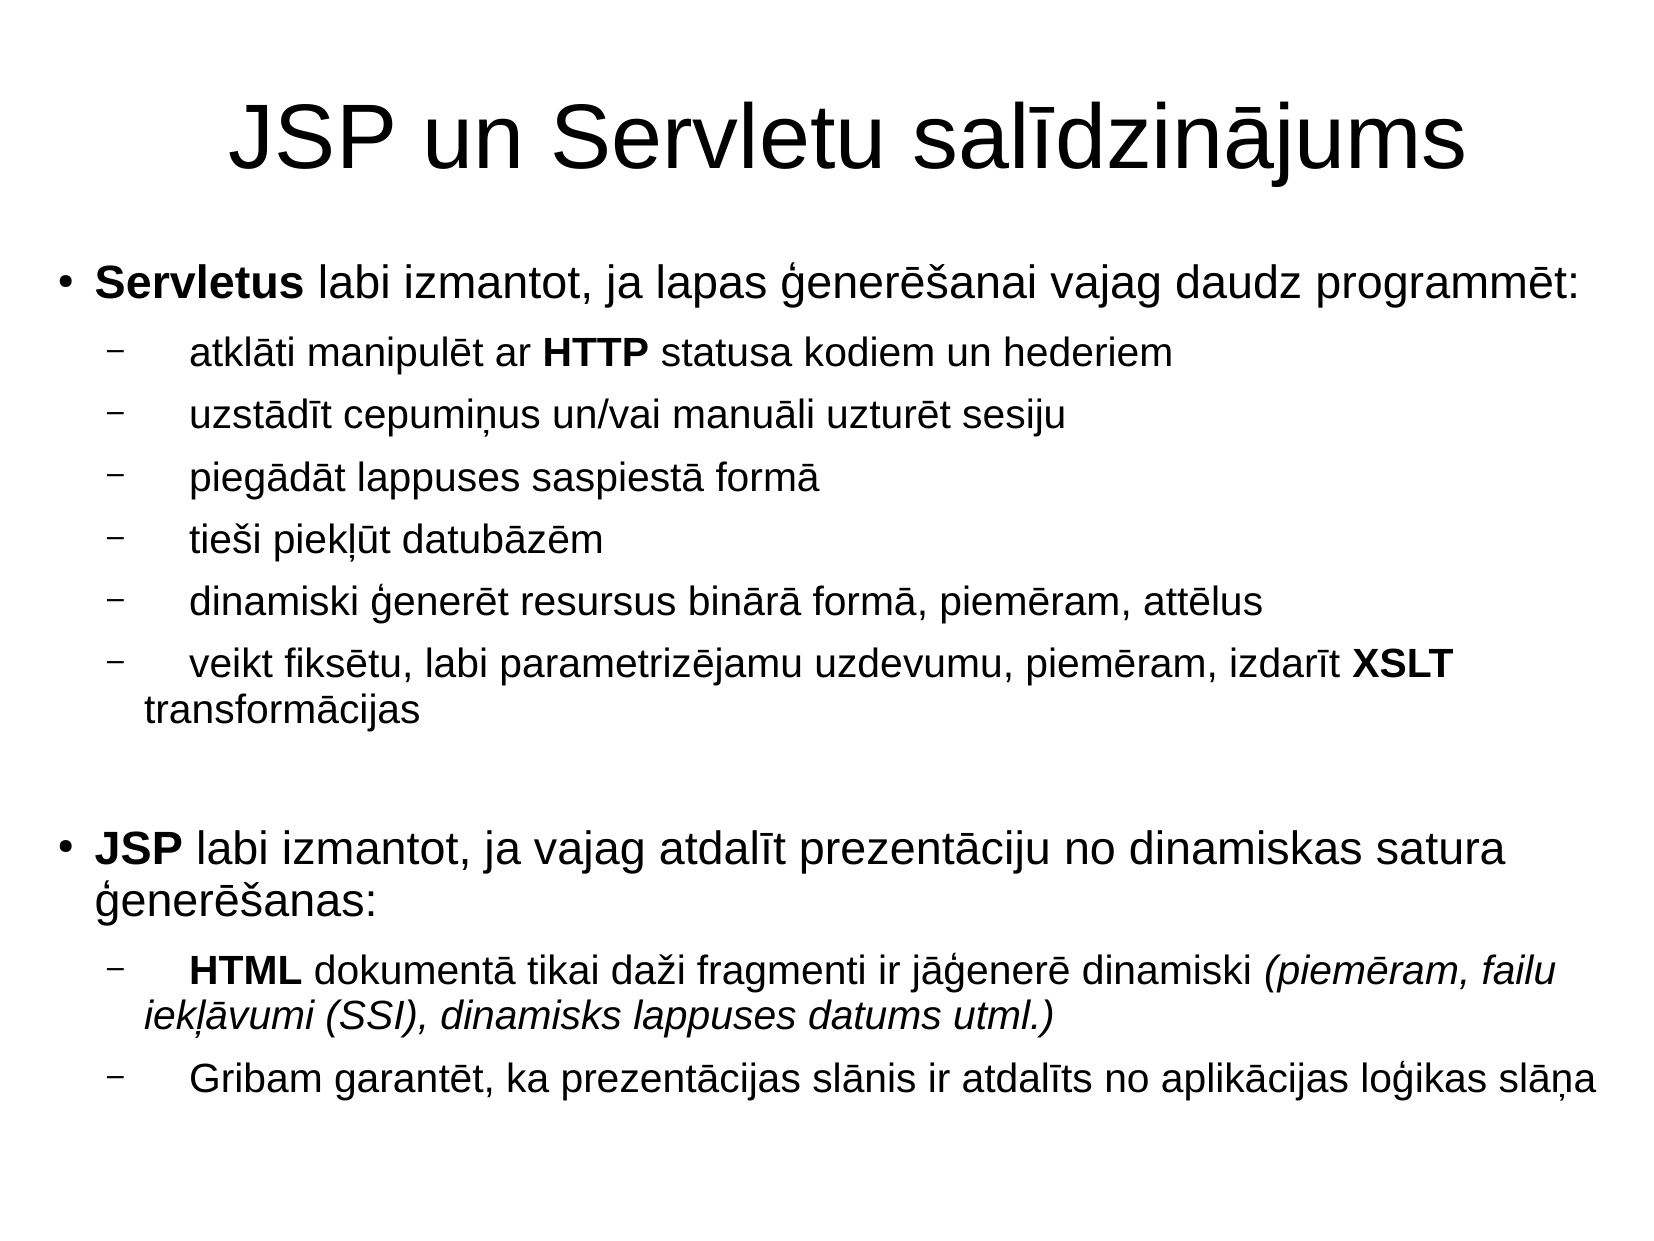

# JSP un Servletu salīdzinājums
Servletus labi izmantot, ja lapas ģenerēšanai vajag daudz programmēt:
 atklāti manipulēt ar HTTP statusa kodiem un hederiem
 uzstādīt cepumiņus un/vai manuāli uzturēt sesiju
 piegādāt lappuses saspiestā formā
 tieši piekļūt datubāzēm
 dinamiski ģenerēt resursus binārā formā, piemēram, attēlus
 veikt fiksētu, labi parametrizējamu uzdevumu, piemēram, izdarīt XSLT transformācijas
JSP labi izmantot, ja vajag atdalīt prezentāciju no dinamiskas satura ģenerēšanas:
 HTML dokumentā tikai daži fragmenti ir jāģenerē dinamiski (piemēram, failu iekļāvumi (SSI), dinamisks lappuses datums utml.)
 Gribam garantēt, ka prezentācijas slānis ir atdalīts no aplikācijas loģikas slāņa